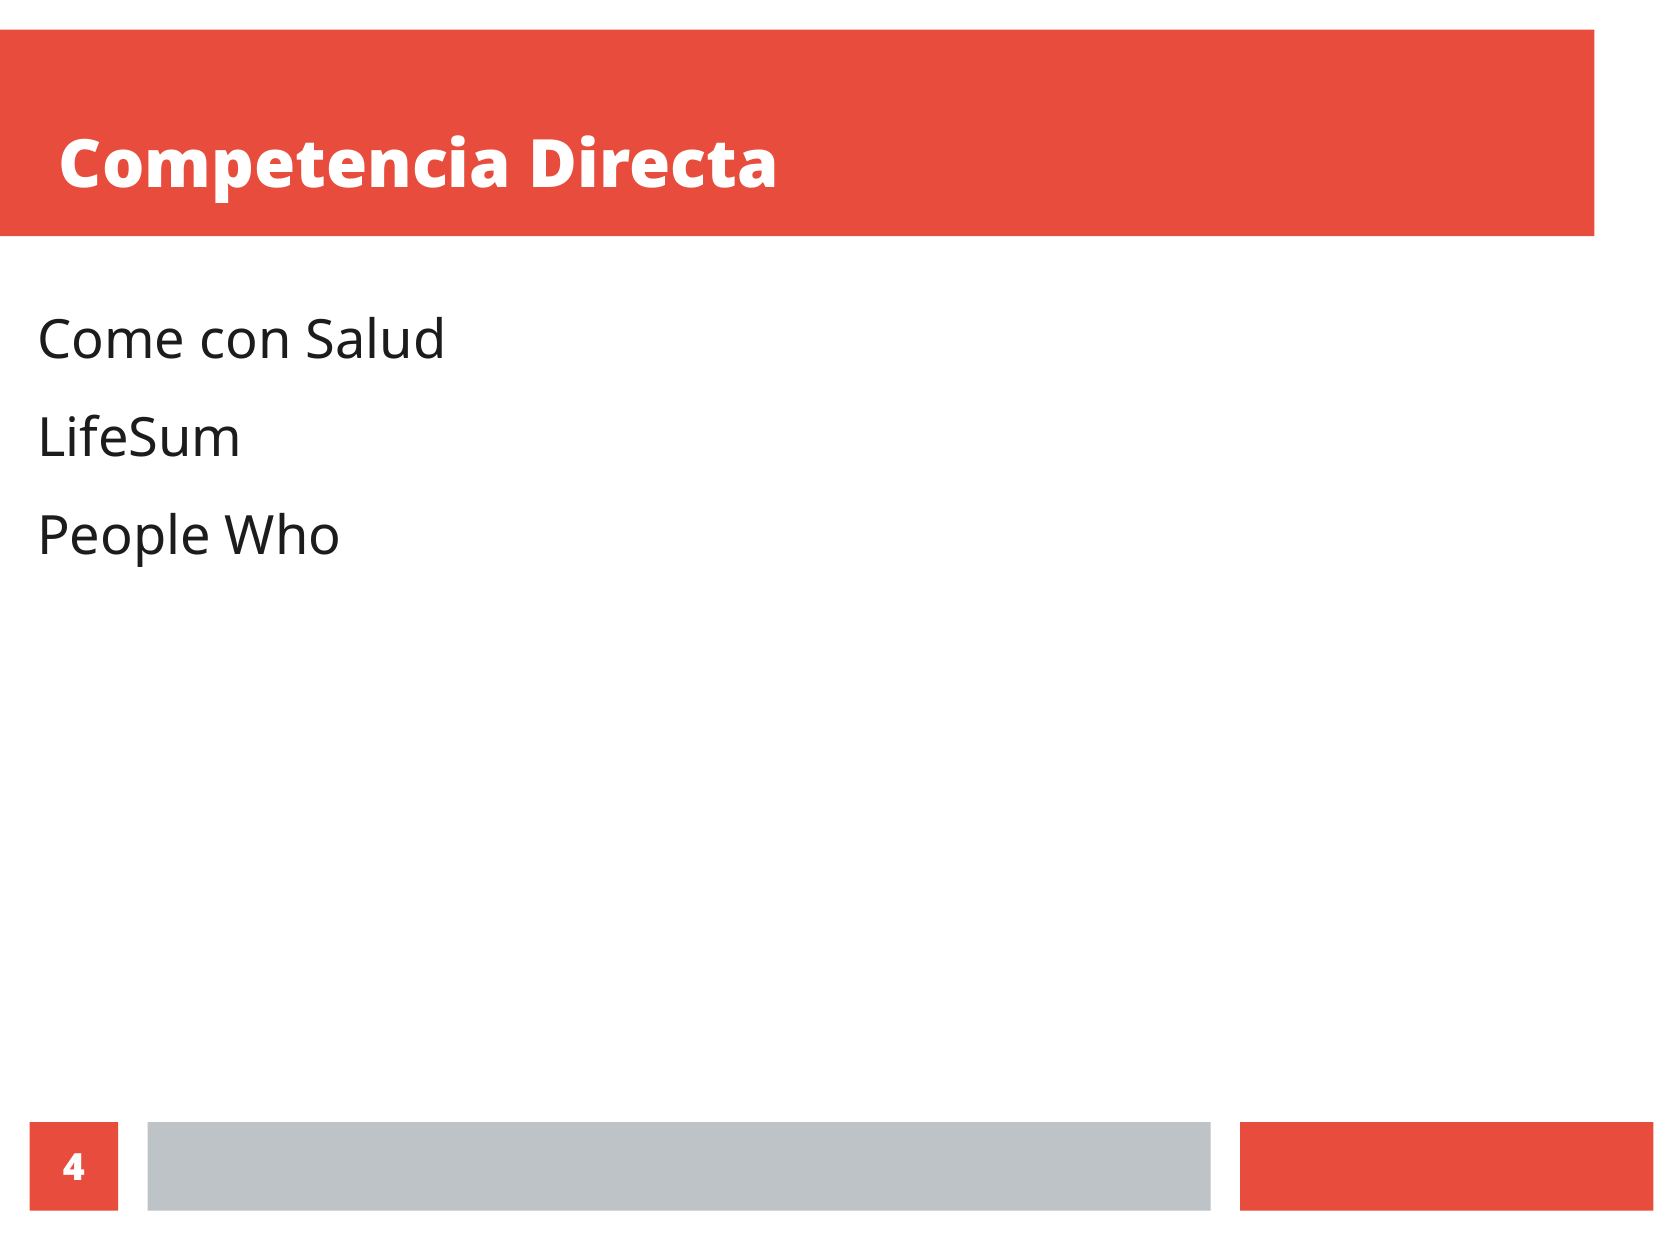

# Competencia Directa
Come con Salud
LifeSum
People Who
4